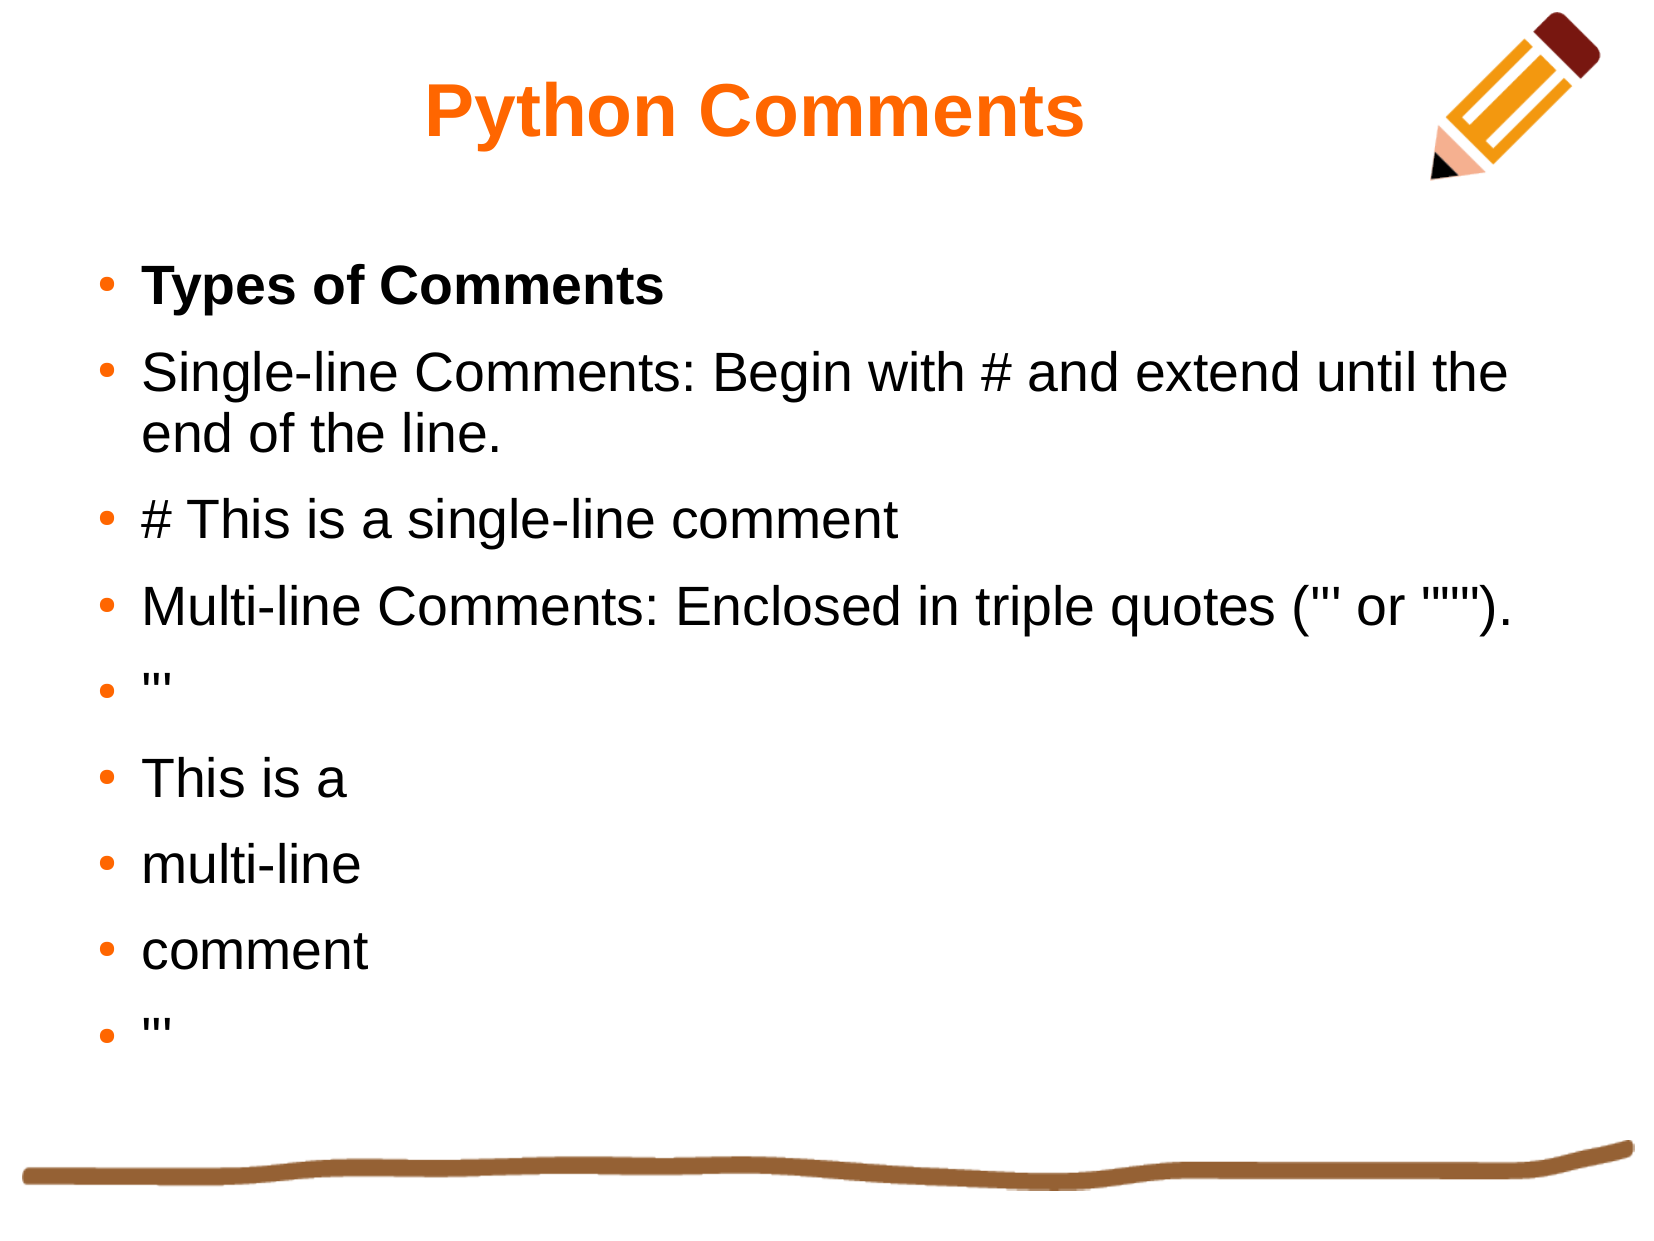

# Python Comments
Types of Comments
Single-line Comments: Begin with # and extend until the end of the line.
# This is a single-line comment
Multi-line Comments: Enclosed in triple quotes (''' or """).
'''
This is a
multi-line
comment
'''